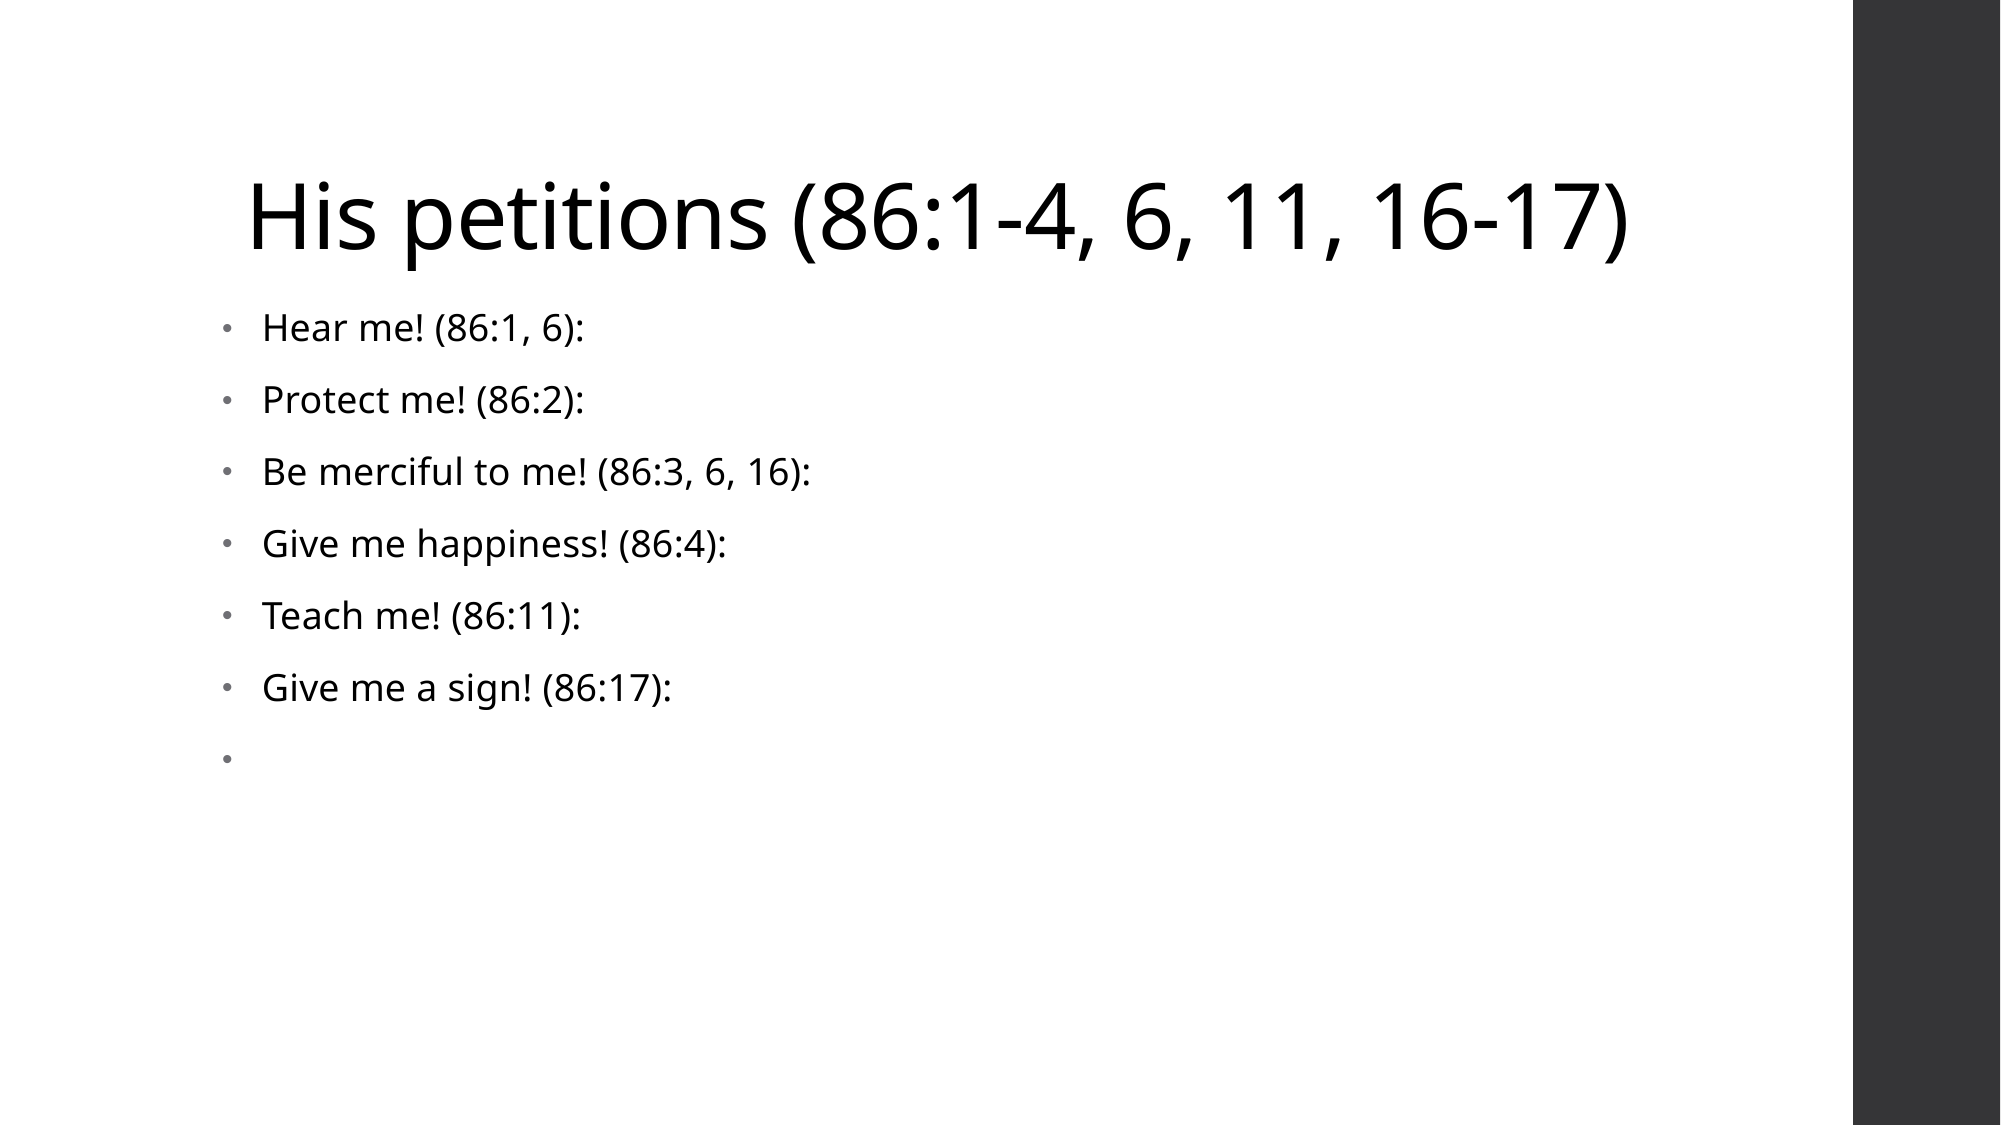

# His petitions (86:1-4, 6, 11, 16-17)
 Hear me! (86:1, 6):
 Protect me! (86:2):
 Be merciful to me! (86:3, 6, 16):
 Give me happiness! (86:4):
 Teach me! (86:11):
 Give me a sign! (86:17):